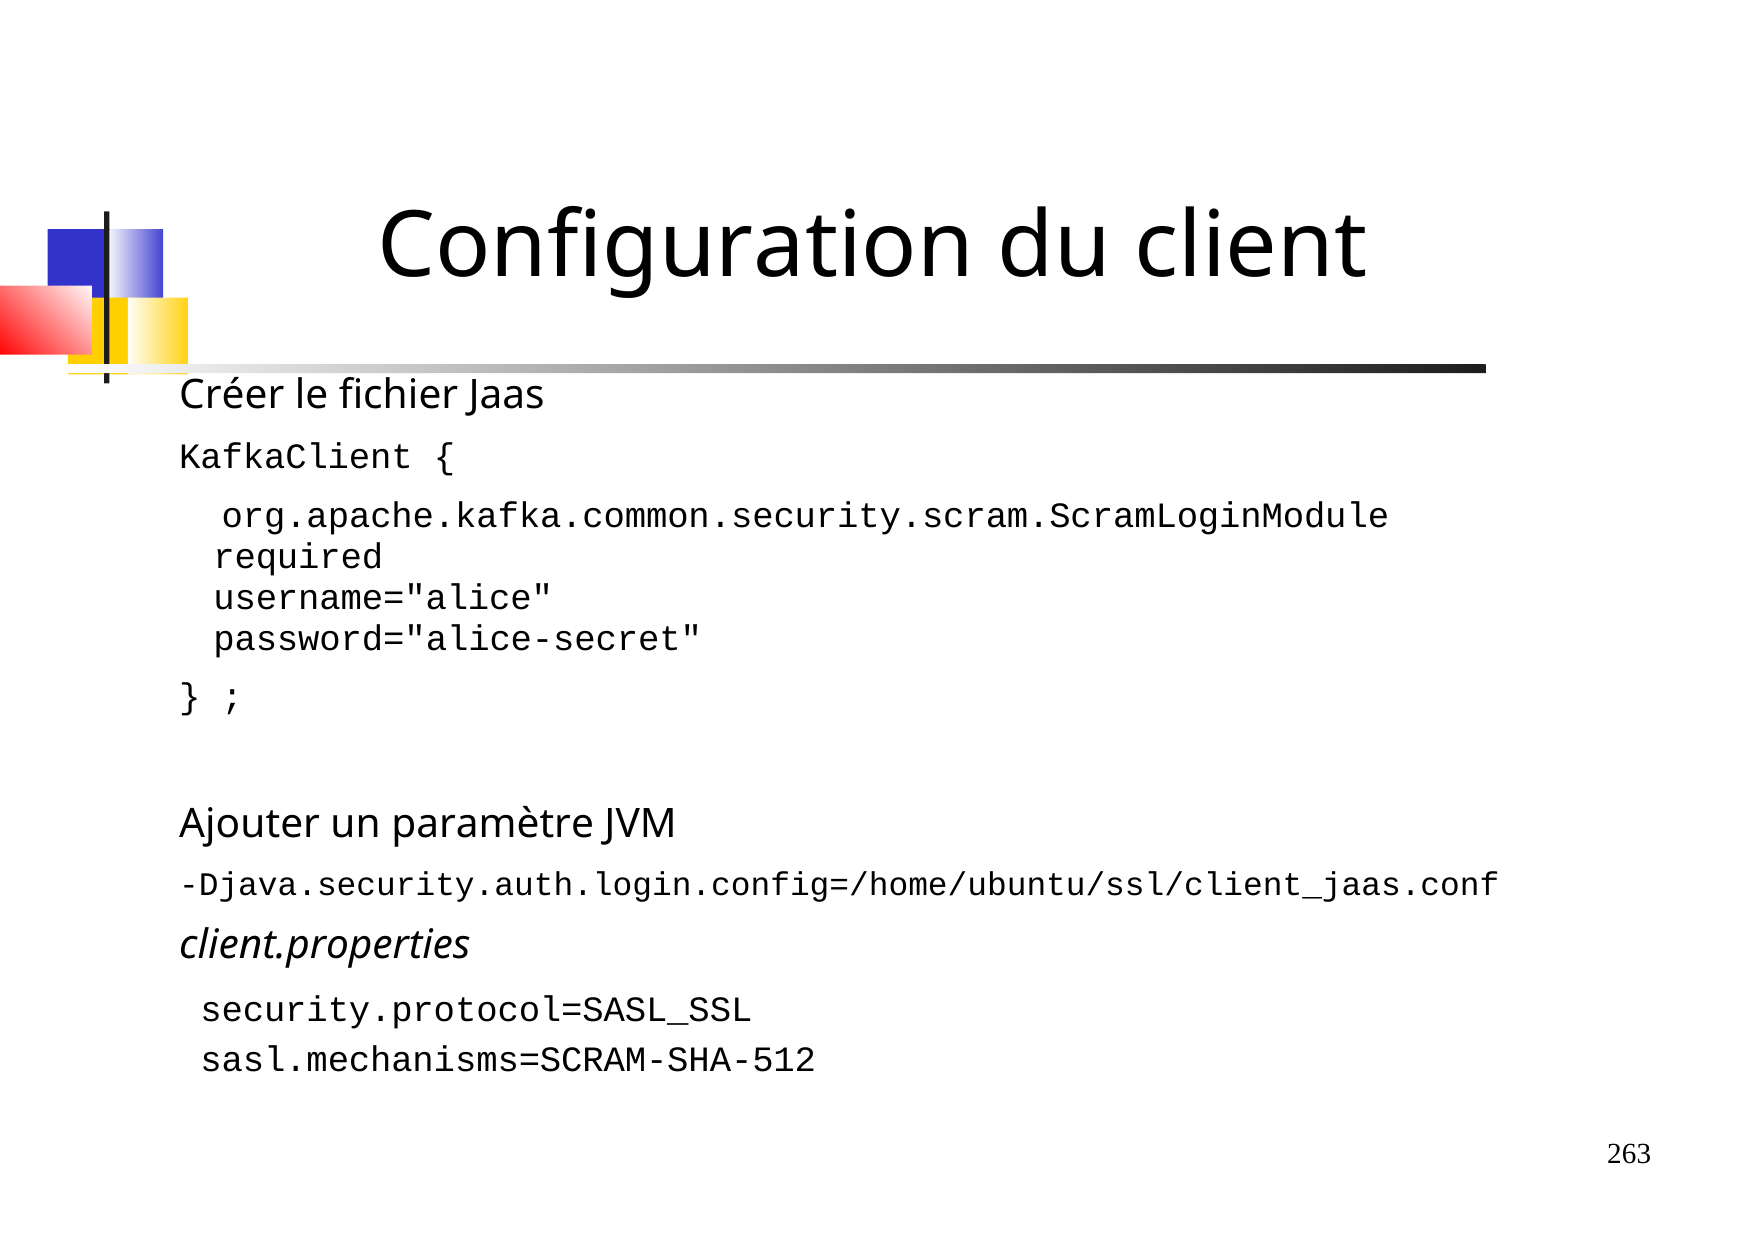

# Configuration du client
Créer le fichier Jaas
KafkaClient {
 org.apache.kafka.common.security.scram.ScramLoginModule required
username="alice"
password="alice-secret"
} ;
Ajouter un paramètre JVM
-Djava.security.auth.login.config=/home/ubuntu/ssl/client_jaas.conf
client.properties
 security.protocol=SASL_SSL
 sasl.mechanisms=SCRAM-SHA-512